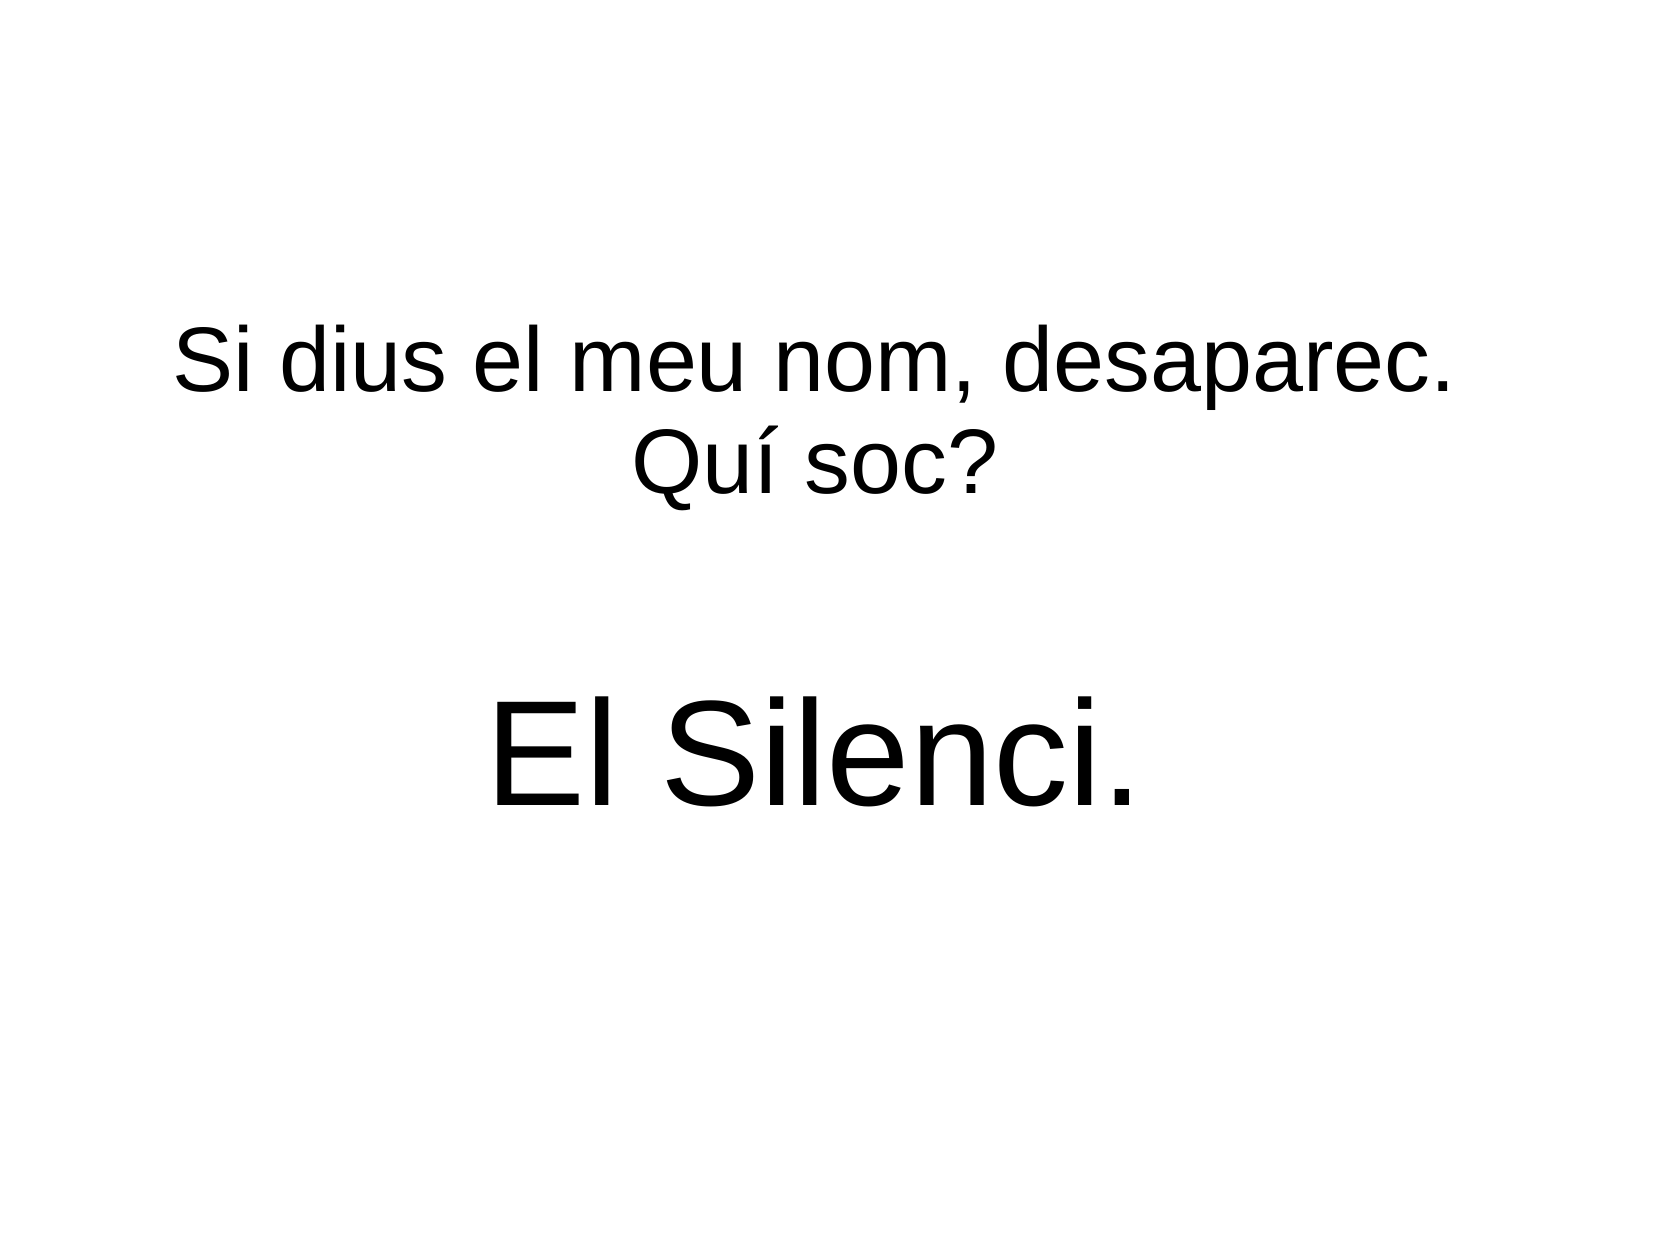

# Si dius el meu nom, desaparec. Quí soc?
El Silenci.